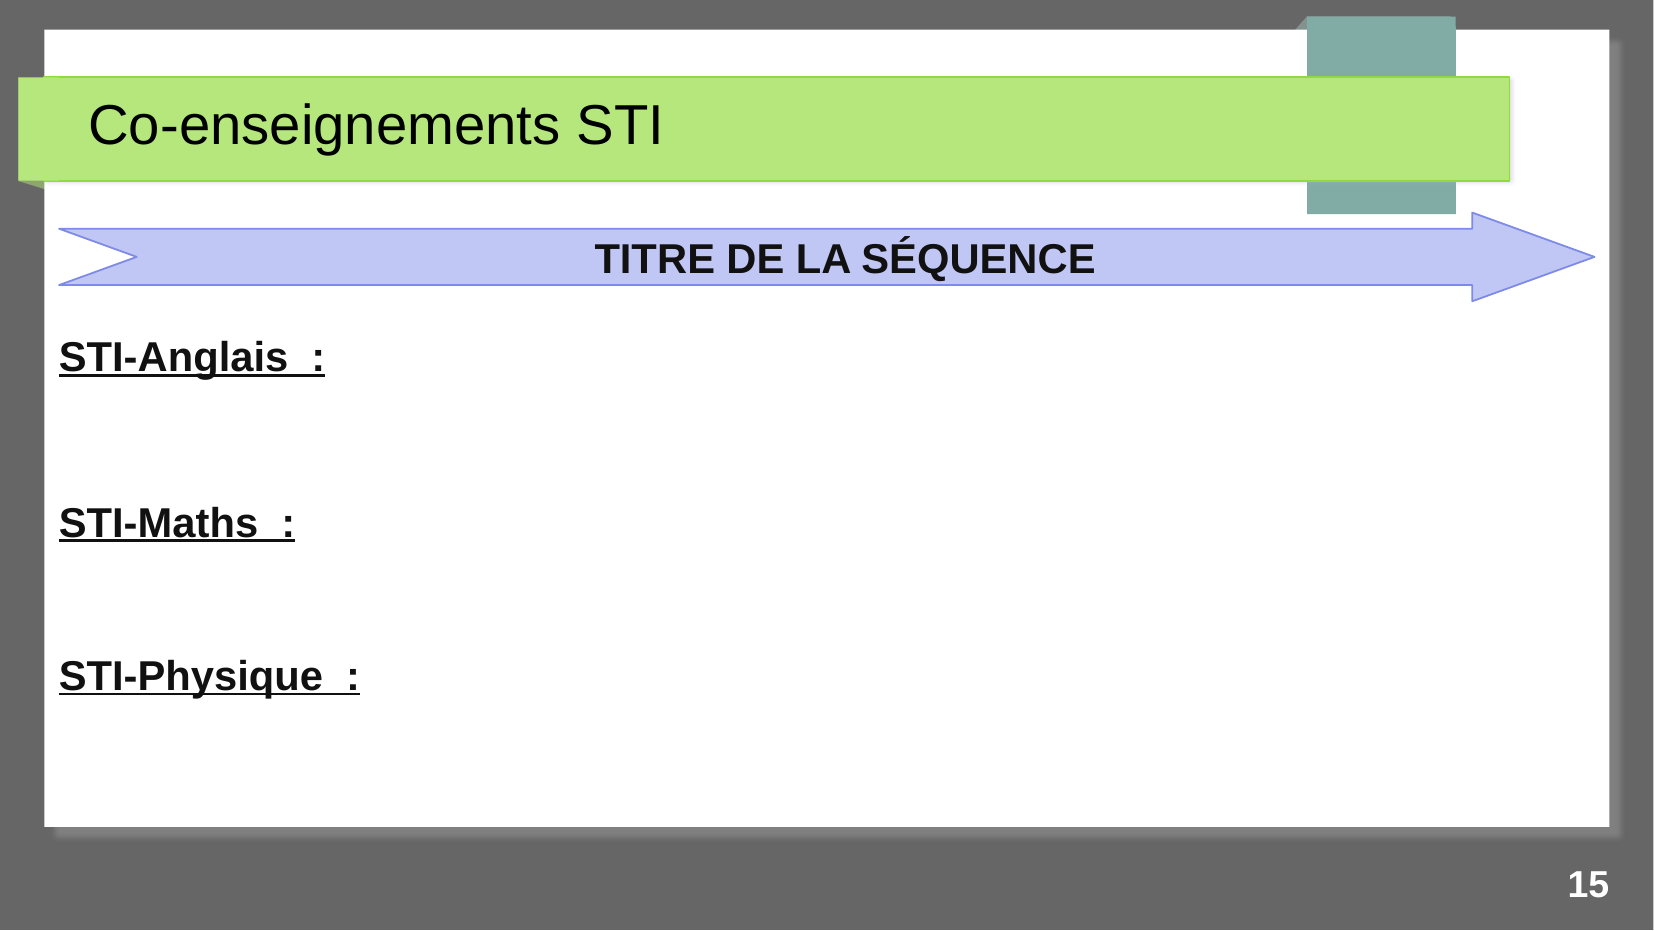

# Co-enseignements STI
TITRE DE LA SÉQUENCE
STI-Anglais  :
STI-Maths  :
STI-Physique  :